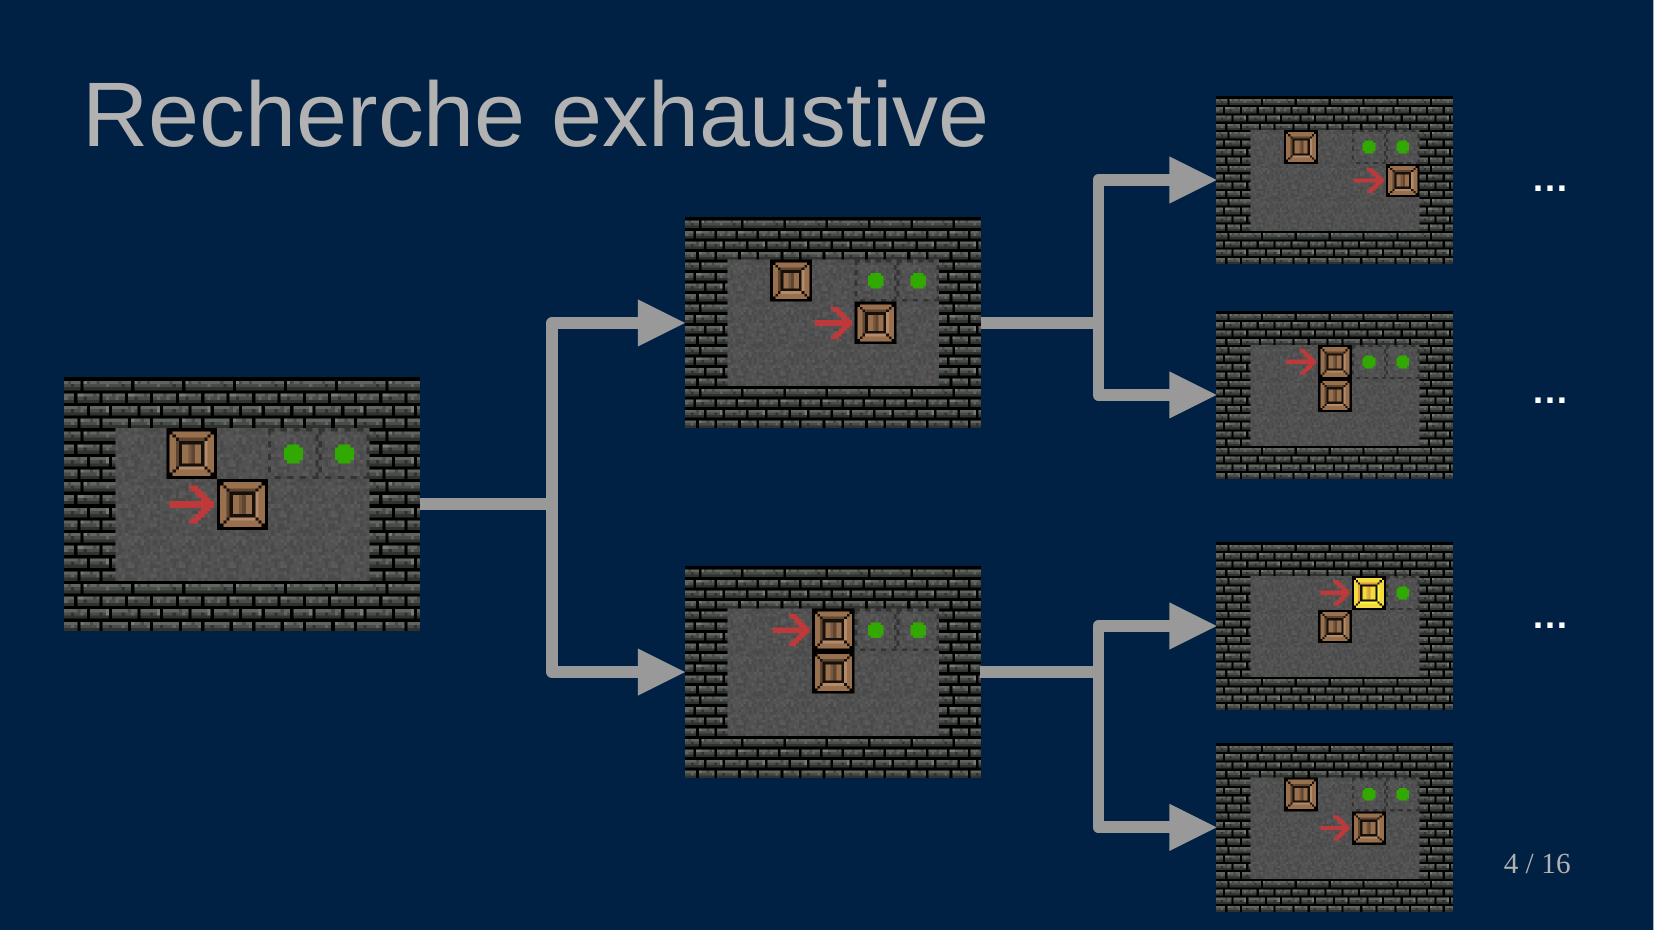

# Recherche exhaustive
…
…
…
4